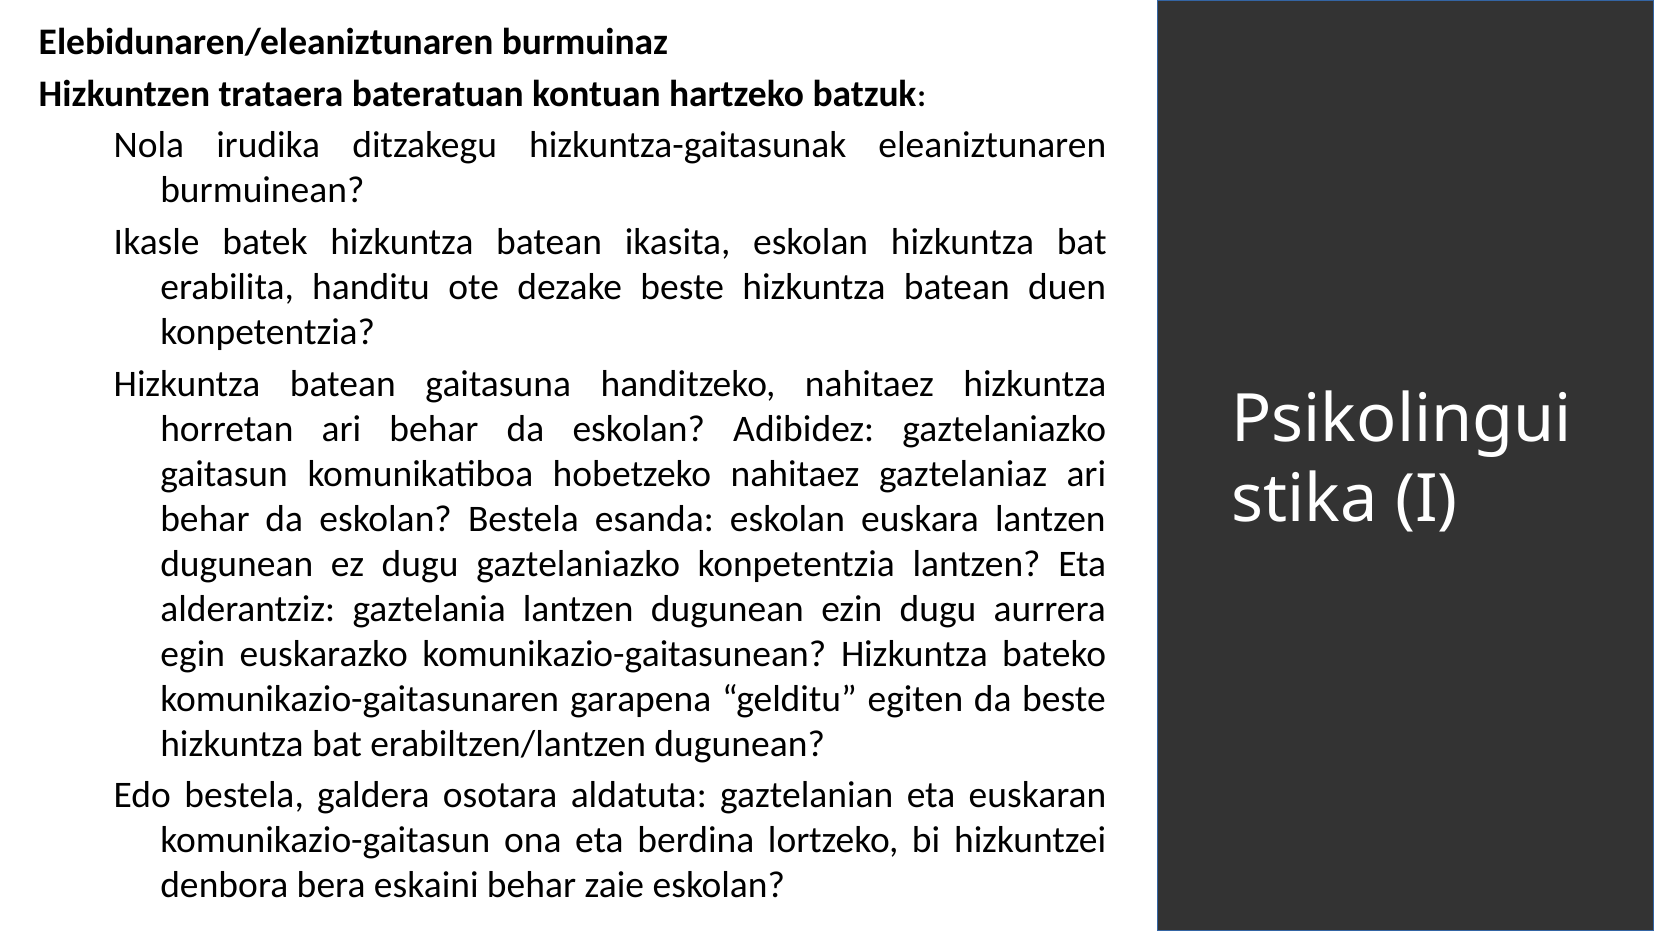

# Elebidunaren/eleaniztunaren burmuinaz
Hizkuntzen trataera bateratuan kontuan hartzeko batzuk:
Nola irudika ditzakegu hizkuntza-gaitasunak eleaniztunaren burmuinean?
Ikasle batek hizkuntza batean ikasita, eskolan hizkuntza bat erabilita, handitu ote dezake beste hizkuntza batean duen konpetentzia?
Hizkuntza batean gaitasuna handitzeko, nahitaez hizkuntza horretan ari behar da eskolan? Adibidez: gaztelaniazko gaitasun komunikatiboa hobetzeko nahitaez gaztelaniaz ari behar da eskolan? Bestela esanda: eskolan euskara lantzen dugunean ez dugu gaztelaniazko konpetentzia lantzen? Eta alderantziz: gaztelania lantzen dugunean ezin dugu aurrera egin euskarazko komunikazio-gaitasunean? Hizkuntza bateko komunikazio-gaitasunaren garapena “gelditu” egiten da beste hizkuntza bat erabiltzen/lantzen dugunean?
Edo bestela, galdera osotara aldatuta: gaztelanian eta euskaran komunikazio-gaitasun ona eta berdina lortzeko, bi hizkuntzei denbora bera eskaini behar zaie eskolan?
Psikolinguistika (I)